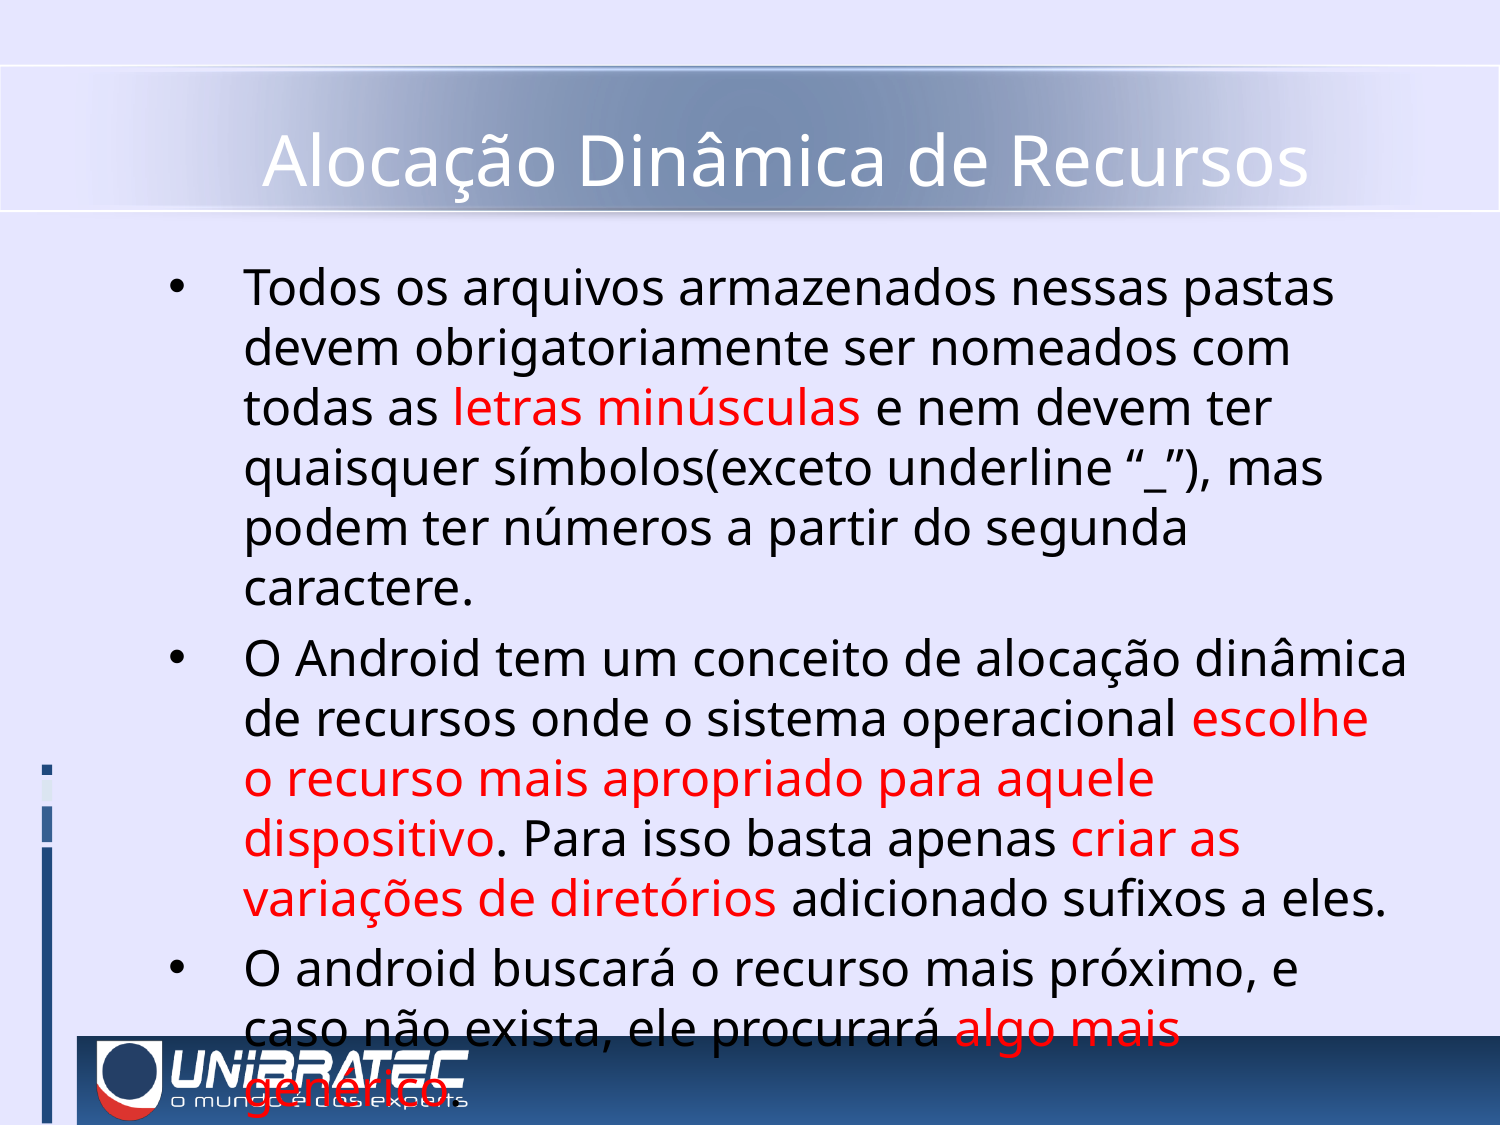

# Alocação Dinâmica de Recursos
Todos os arquivos armazenados nessas pastas devem obrigatoriamente ser nomeados com todas as letras minúsculas e nem devem ter quaisquer símbolos(exceto underline “_”), mas podem ter números a partir do segunda caractere.
O Android tem um conceito de alocação dinâmica de recursos onde o sistema operacional escolhe o recurso mais apropriado para aquele dispositivo. Para isso basta apenas criar as variações de diretórios adicionado sufixos a eles.
O android buscará o recurso mais próximo, e caso não exista, ele procurará algo mais genérico.